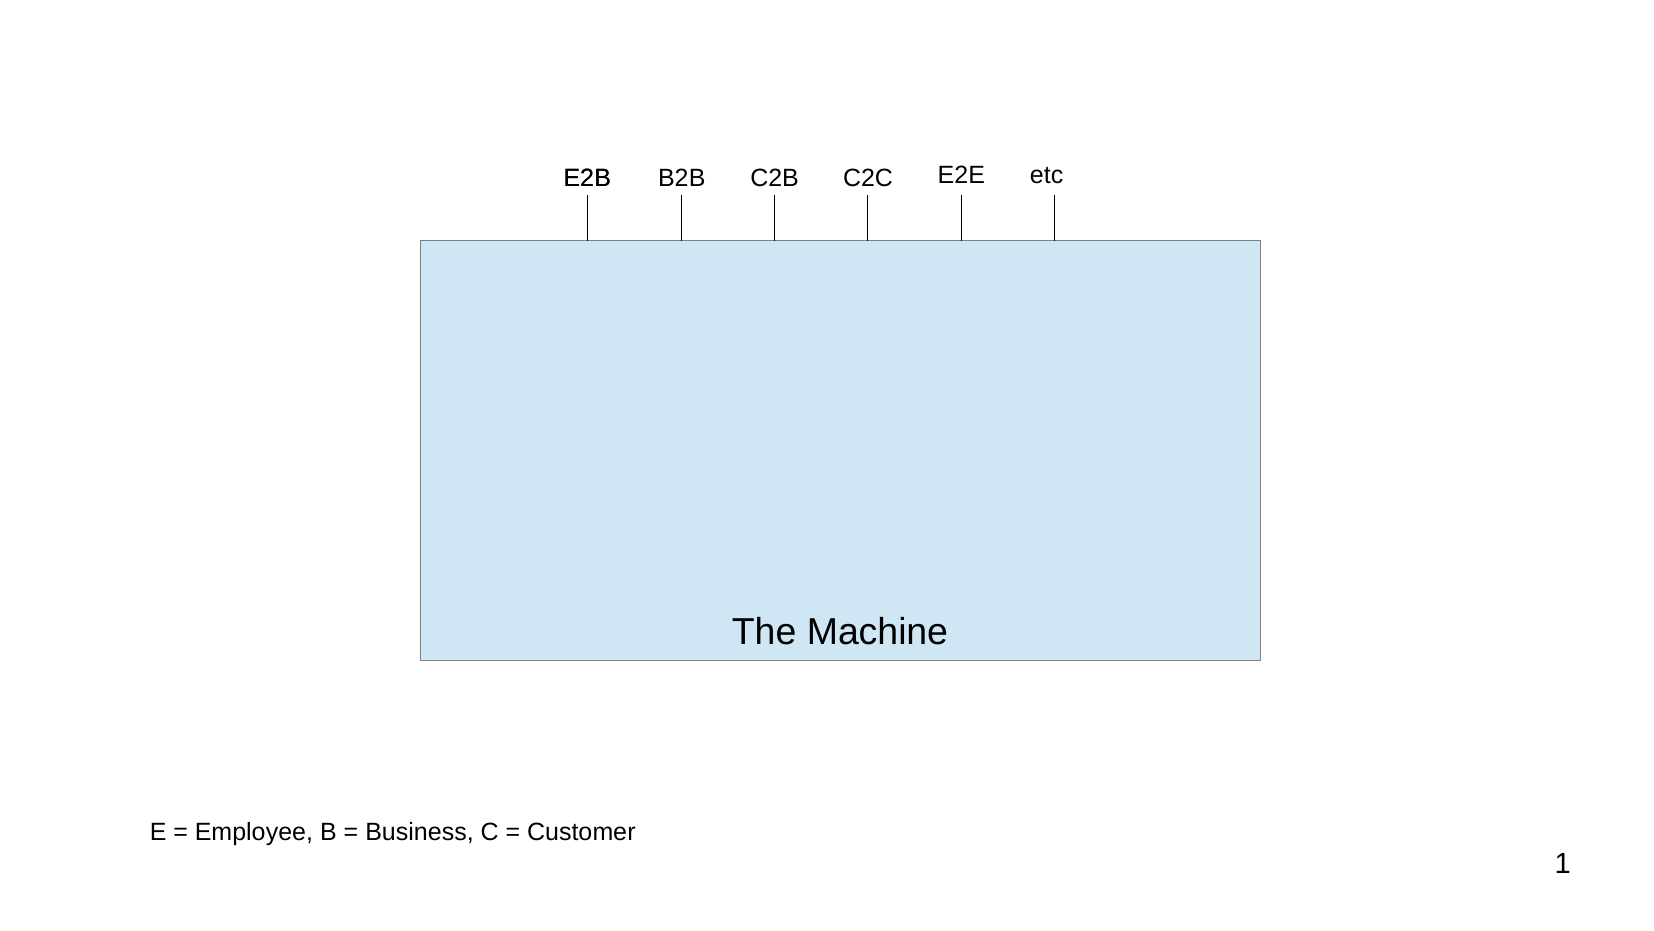

E2E
etc
E2B
E2B
B2B
C2B
C2C
The Machine
E = Employee, B = Business, C = Customer
1